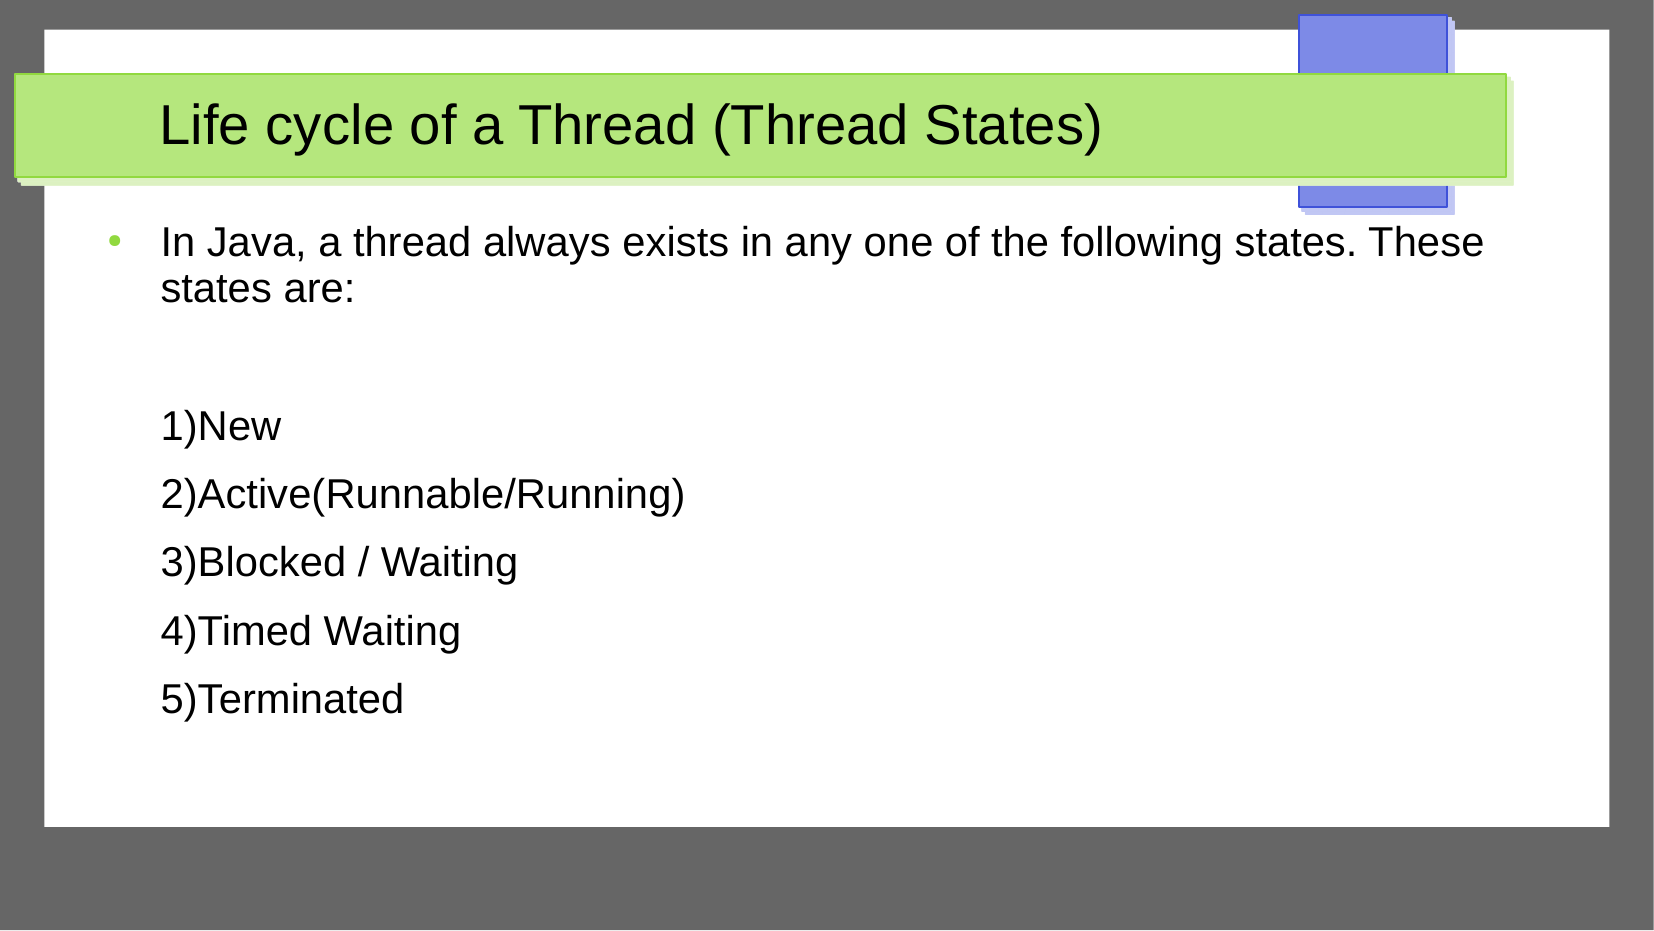

# Life cycle of a Thread (Thread States)
In Java, a thread always exists in any one of the following states. These states are:
1)New
2)Active(Runnable/Running)
3)Blocked / Waiting
4)Timed Waiting
5)Terminated